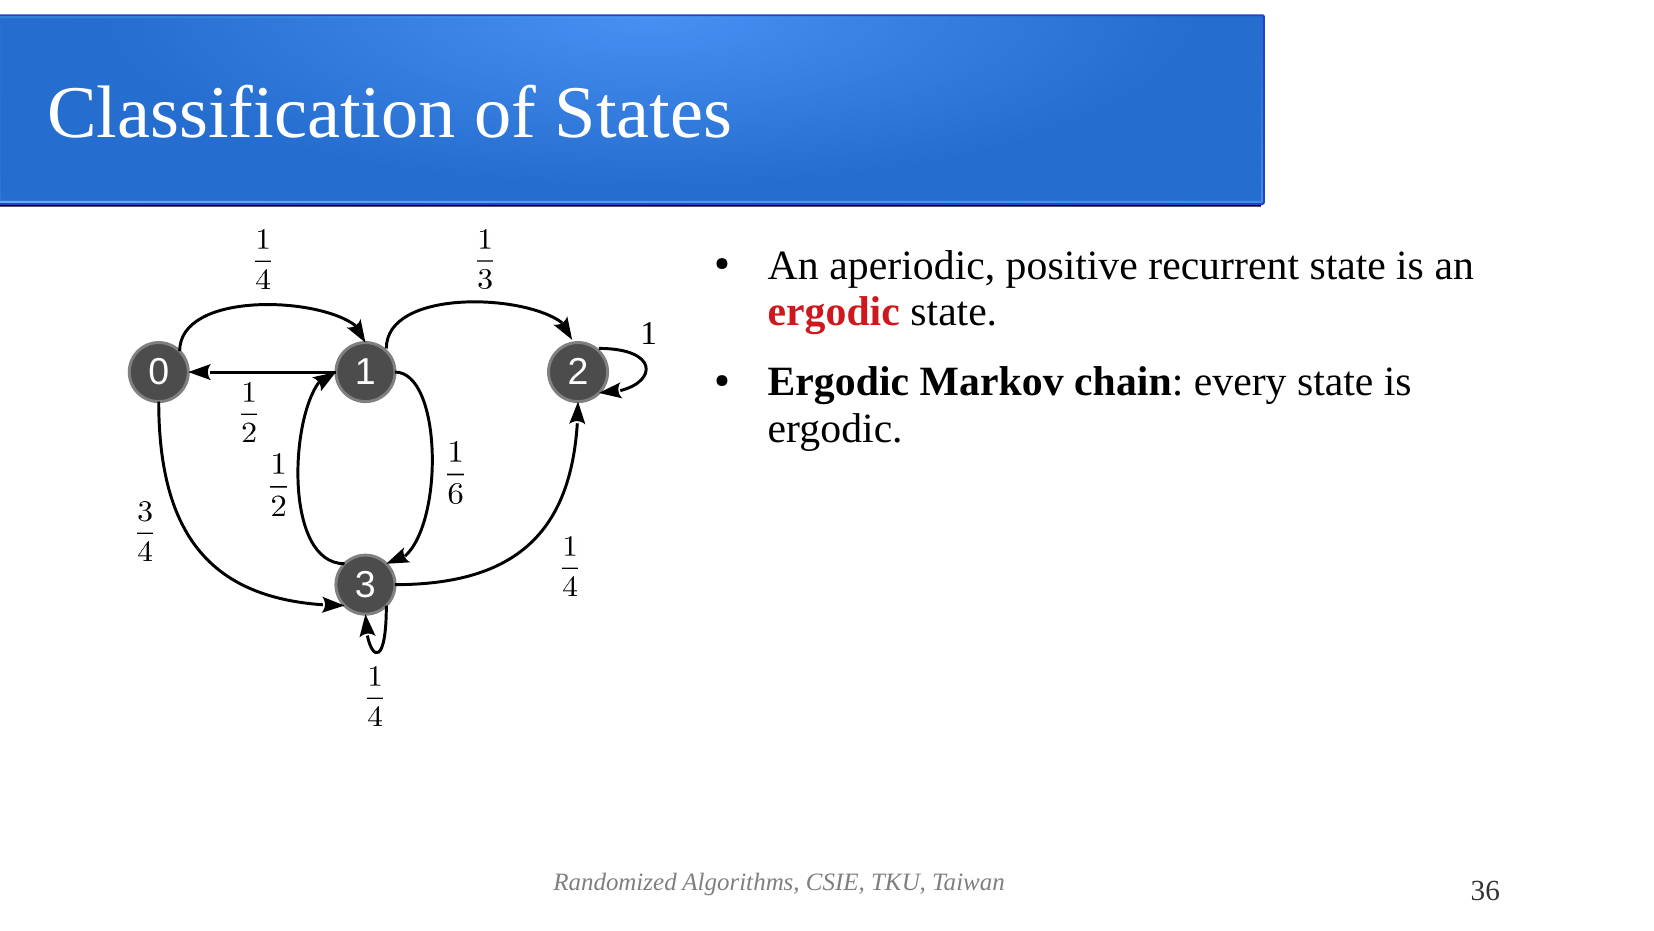

# Classification of States
1
0
1
2
3
An aperiodic, positive recurrent state is an ergodic state.
Ergodic Markov chain: every state is ergodic.
Randomized Algorithms, CSIE, TKU, Taiwan
36